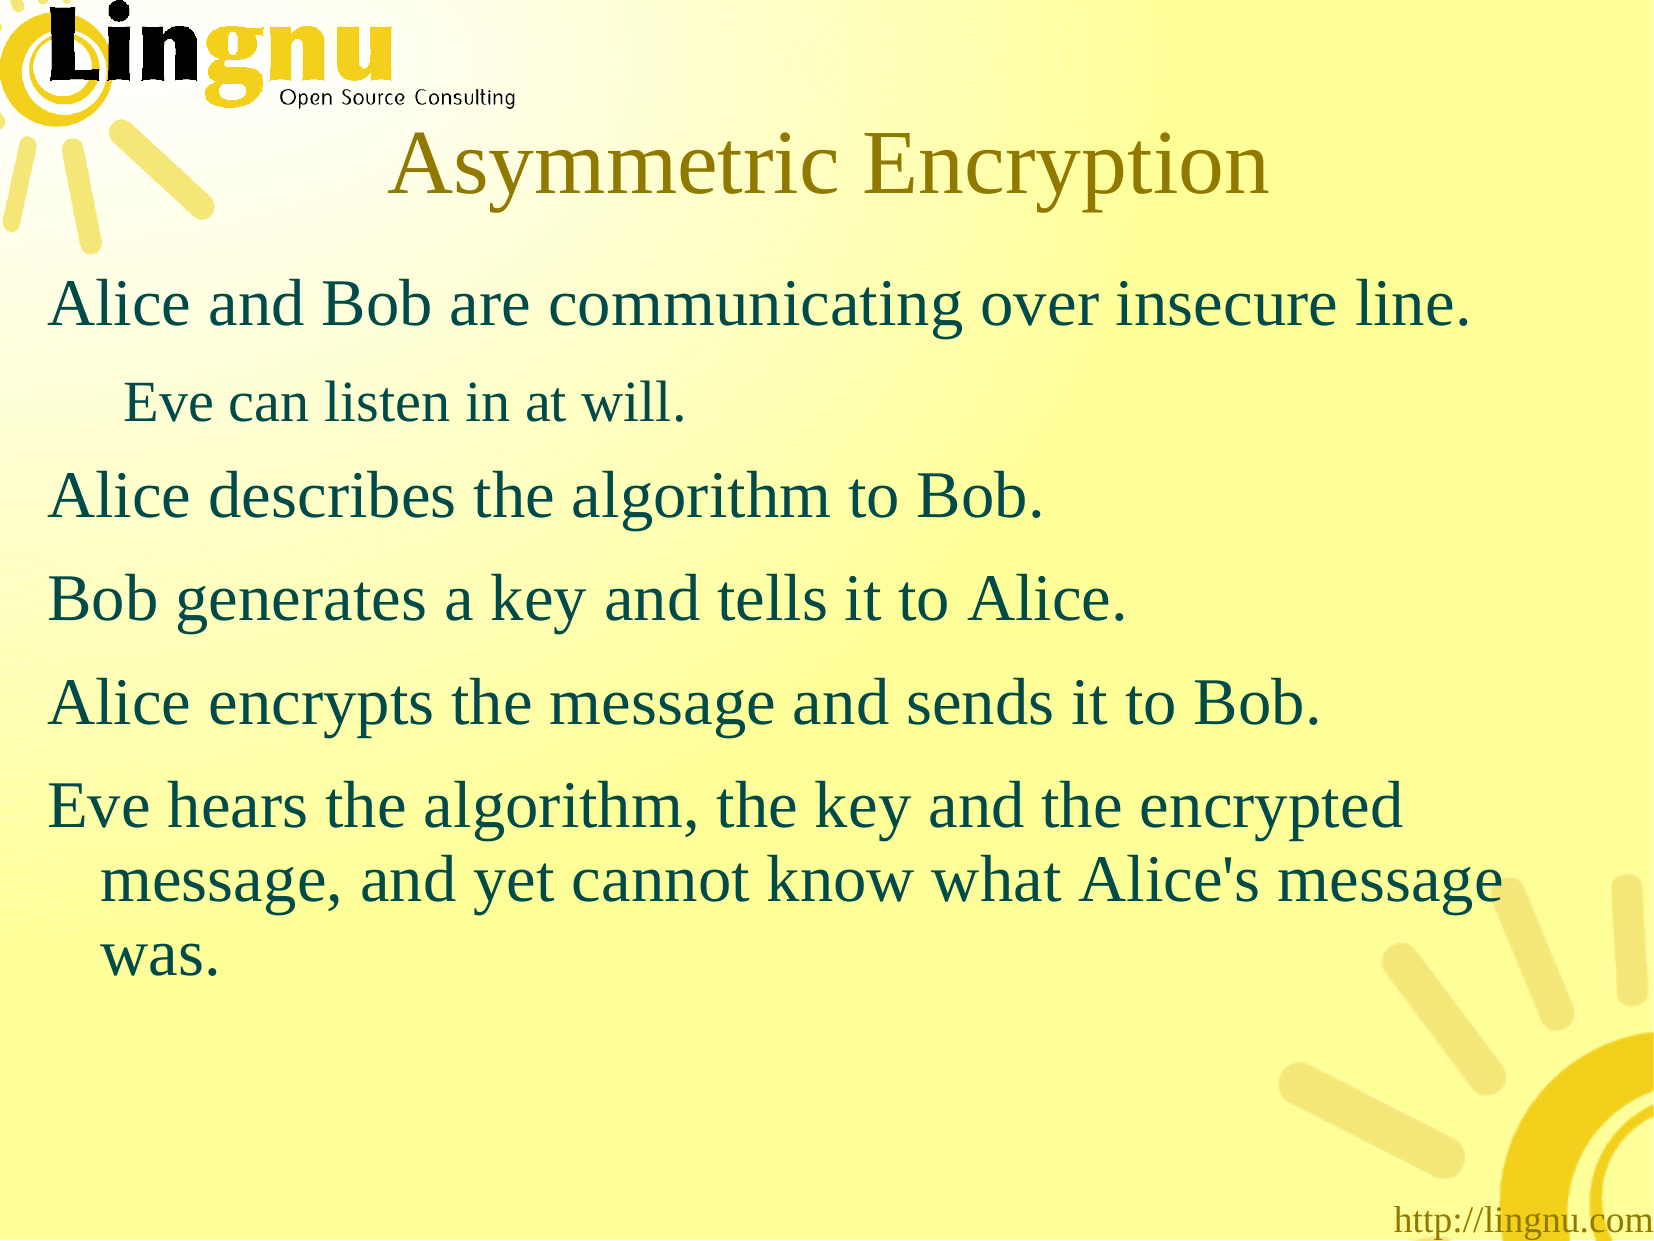

# Asymmetric Encryption
Alice and Bob are communicating over insecure line.
Eve can listen in at will.
Alice describes the algorithm to Bob.
Bob generates a key and tells it to Alice.
Alice encrypts the message and sends it to Bob.
Eve hears the algorithm, the key and the encrypted message, and yet cannot know what Alice's message was.